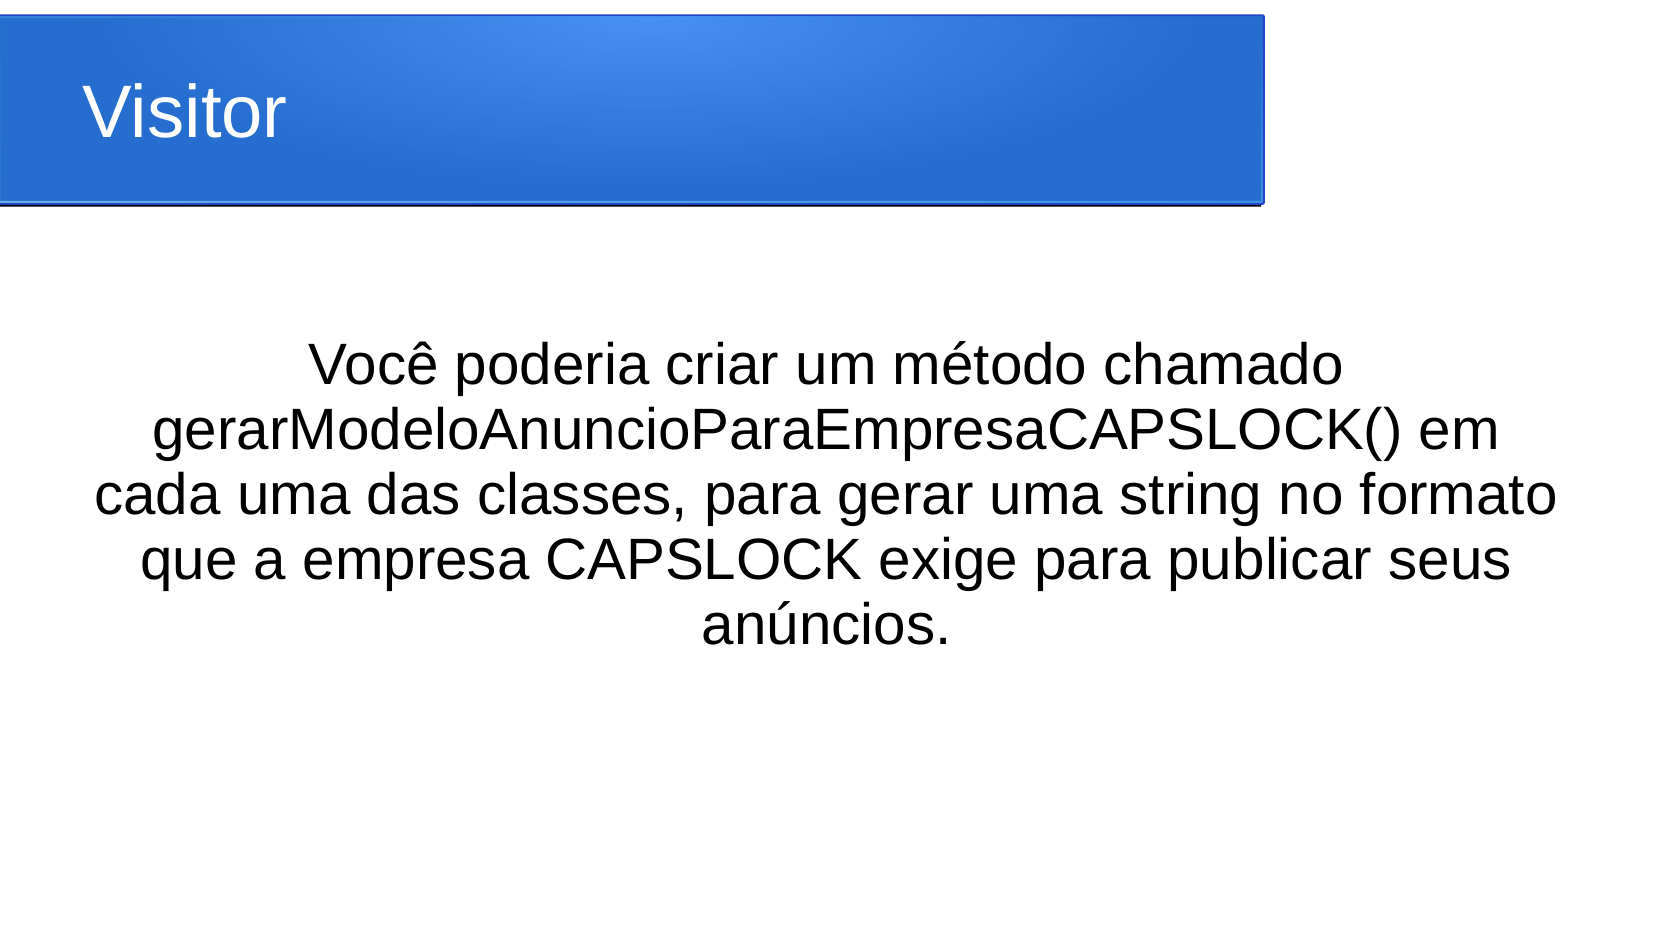

# Visitor
Você poderia criar um método chamado gerarModeloAnuncioParaEmpresaCAPSLOCK() em cada uma das classes, para gerar uma string no formato que a empresa CAPSLOCK exige para publicar seus anúncios.